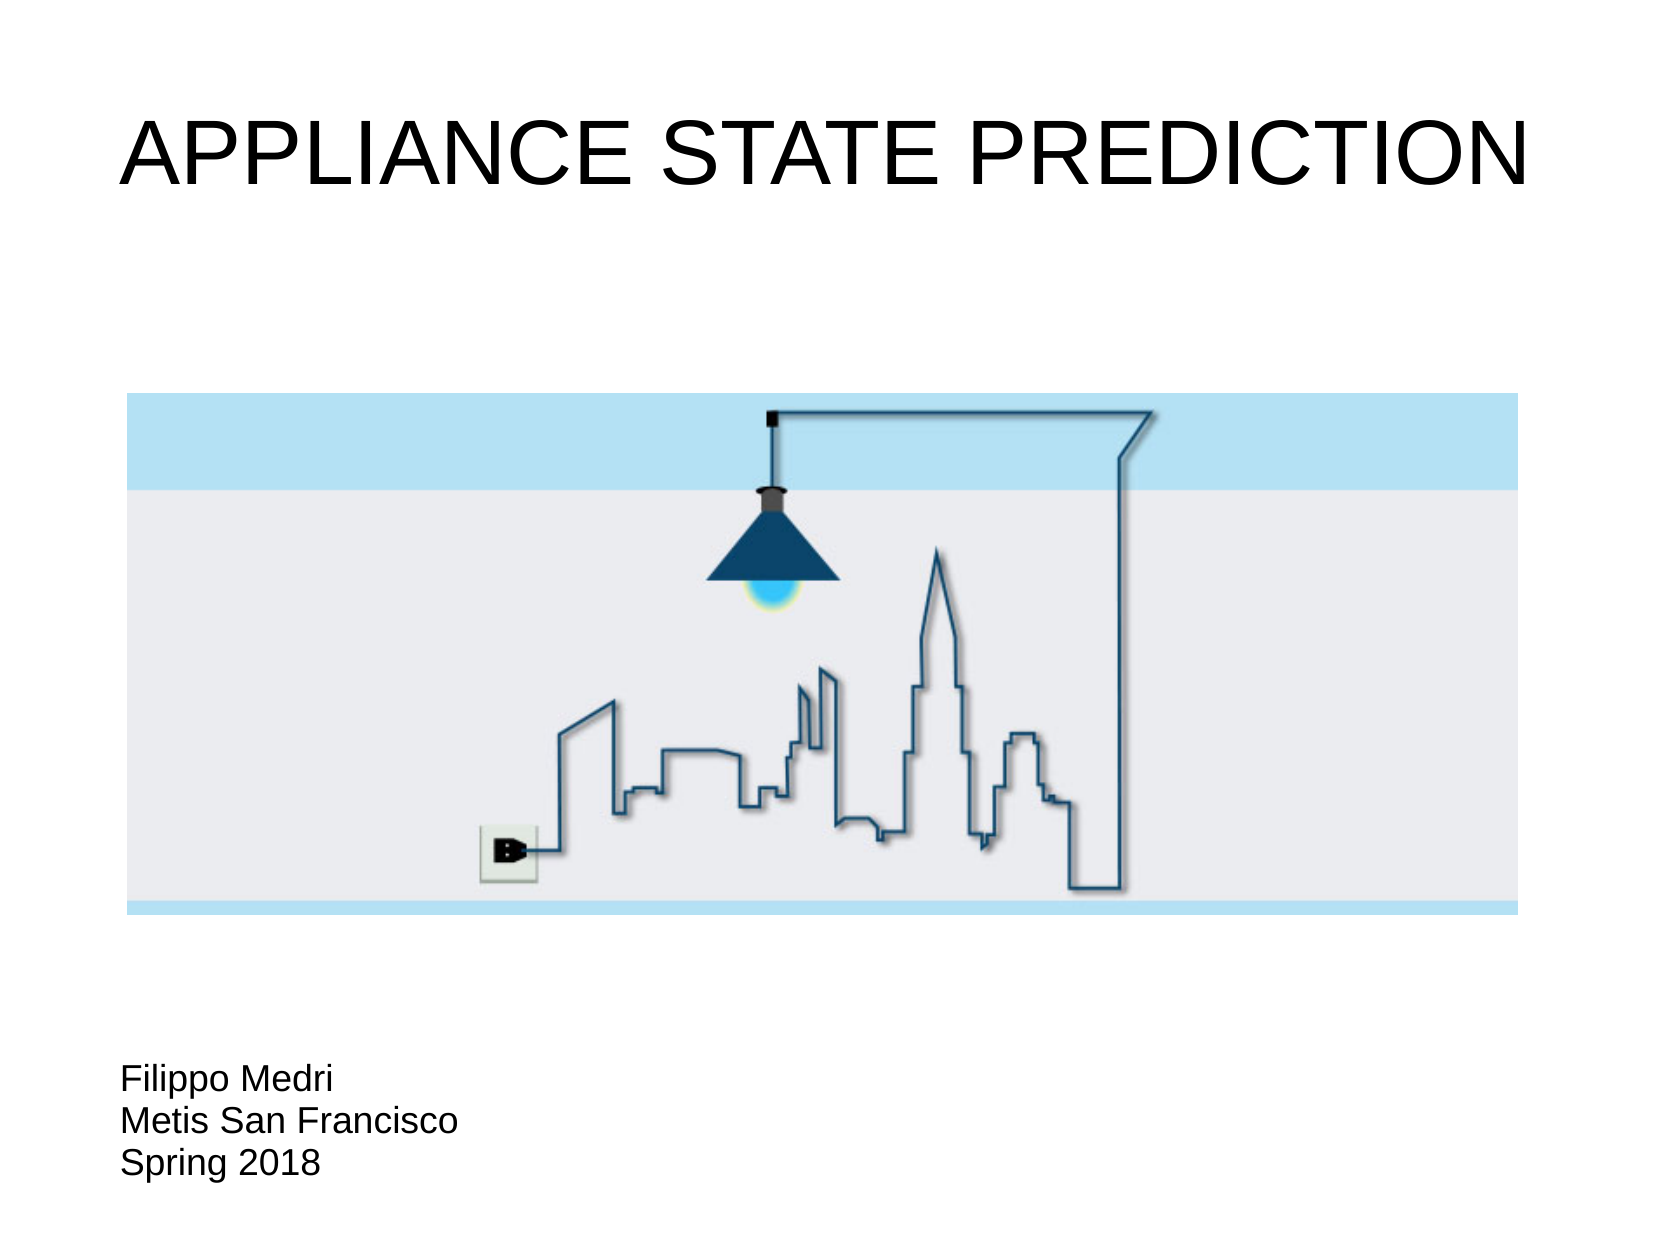

# APPLIANCE STATE PREDICTION
Filippo Medri
Metis San Francisco
Spring 2018